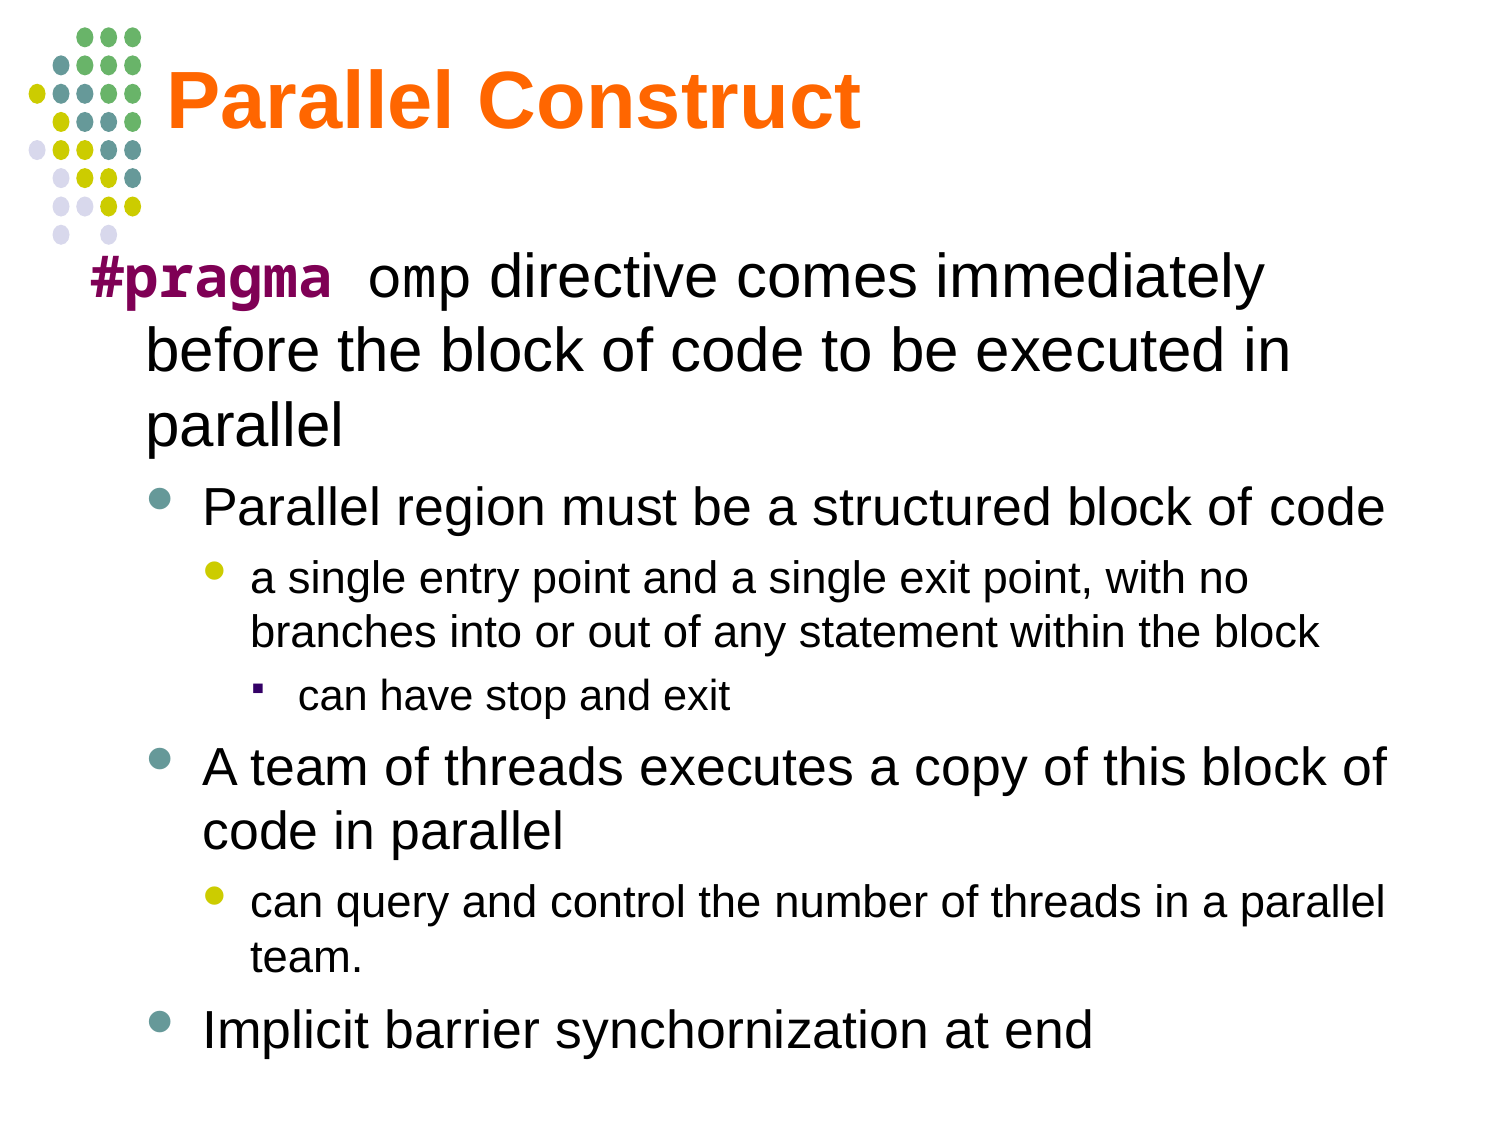

# Parallel Construct
#pragma omp directive comes immediately before the block of code to be executed in parallel
Parallel region must be a structured block of code
a single entry point and a single exit point, with no branches into or out of any statement within the block
can have stop and exit
A team of threads executes a copy of this block of code in parallel
can query and control the number of threads in a parallel team.
Implicit barrier synchornization at end